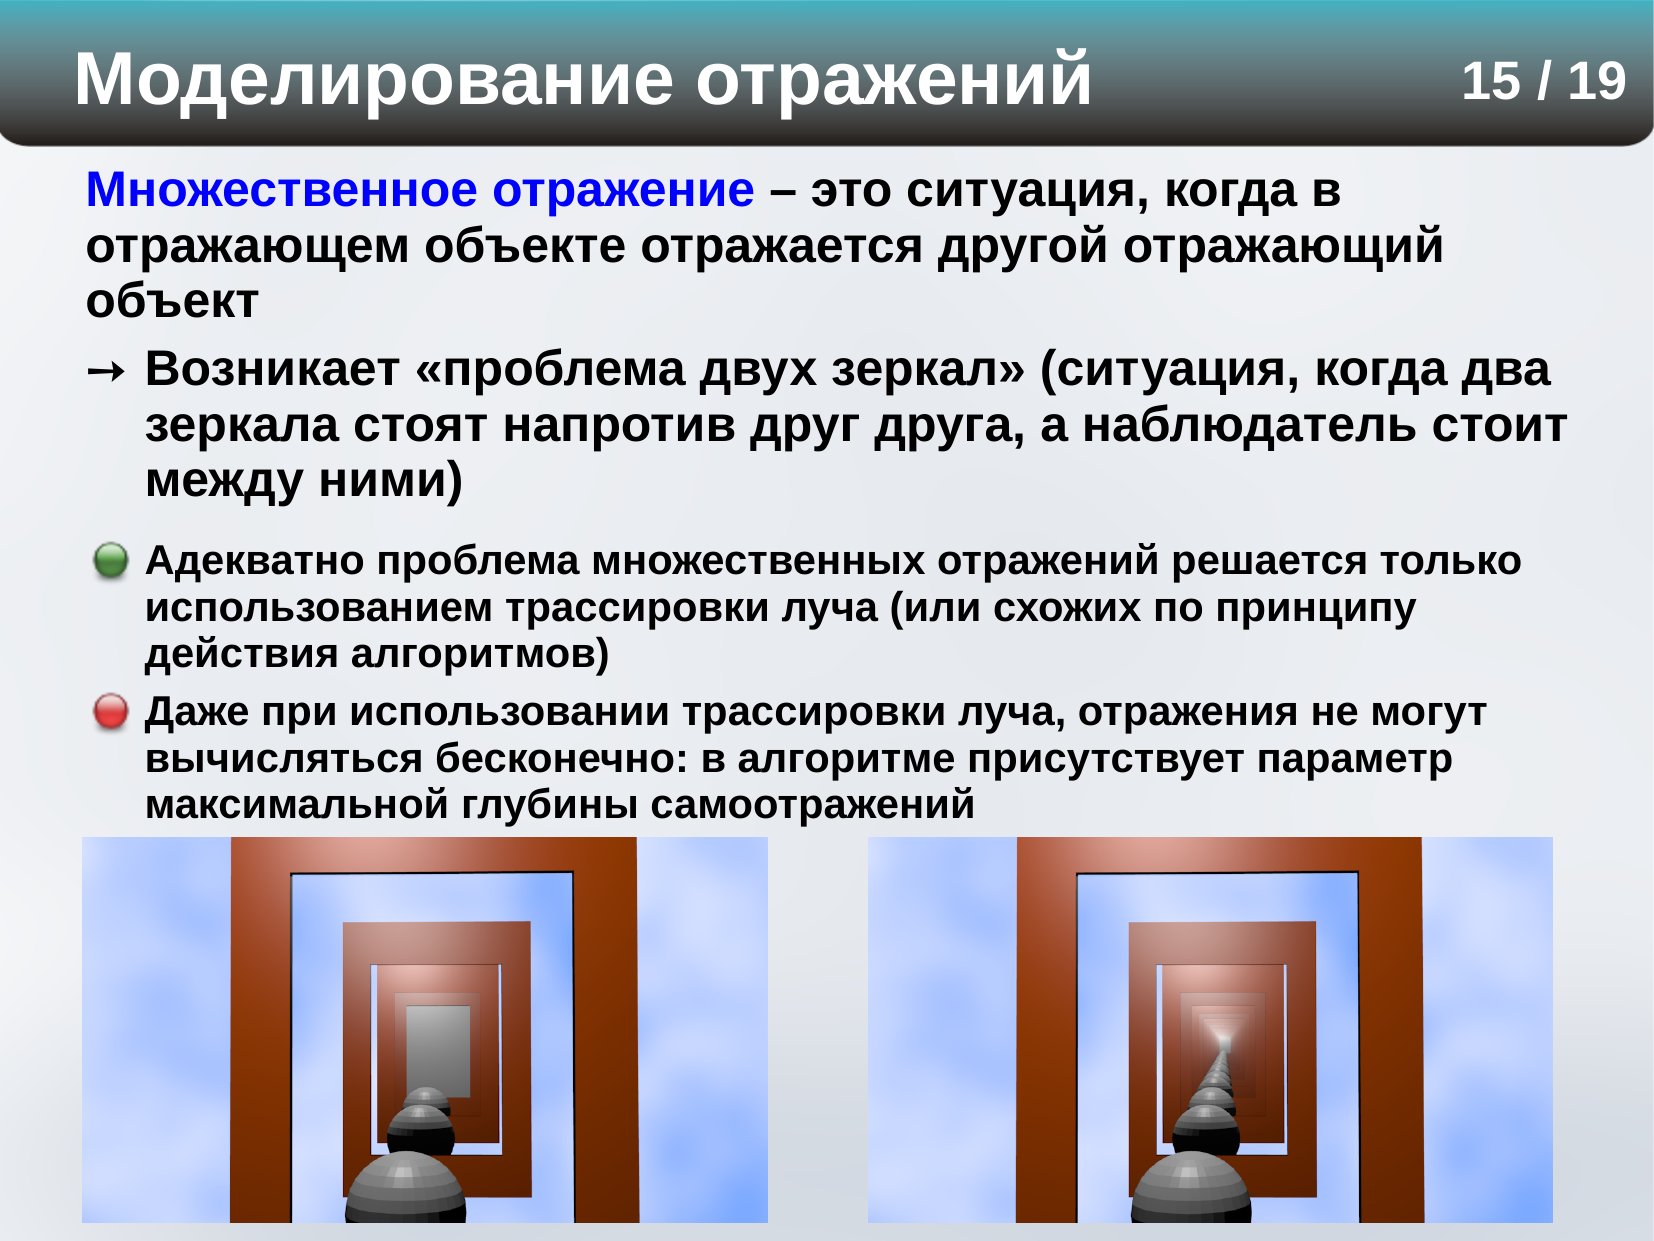

Моделирование отражений
Множественное отражение – это ситуация, когда в отражающем объекте отражается другой отражающий объект
Возникает «проблема двух зеркал» (ситуация, когда два зеркала стоят напротив друг друга, а наблюдатель стоит между ними)
Адекватно проблема множественных отражений решается только использованием трассировки луча (или схожих по принципу действия алгоритмов)
Даже при использовании трассировки луча, отражения не могут вычисляться бесконечно: в алгоритме присутствует параметр максимальной глубины самоотражений